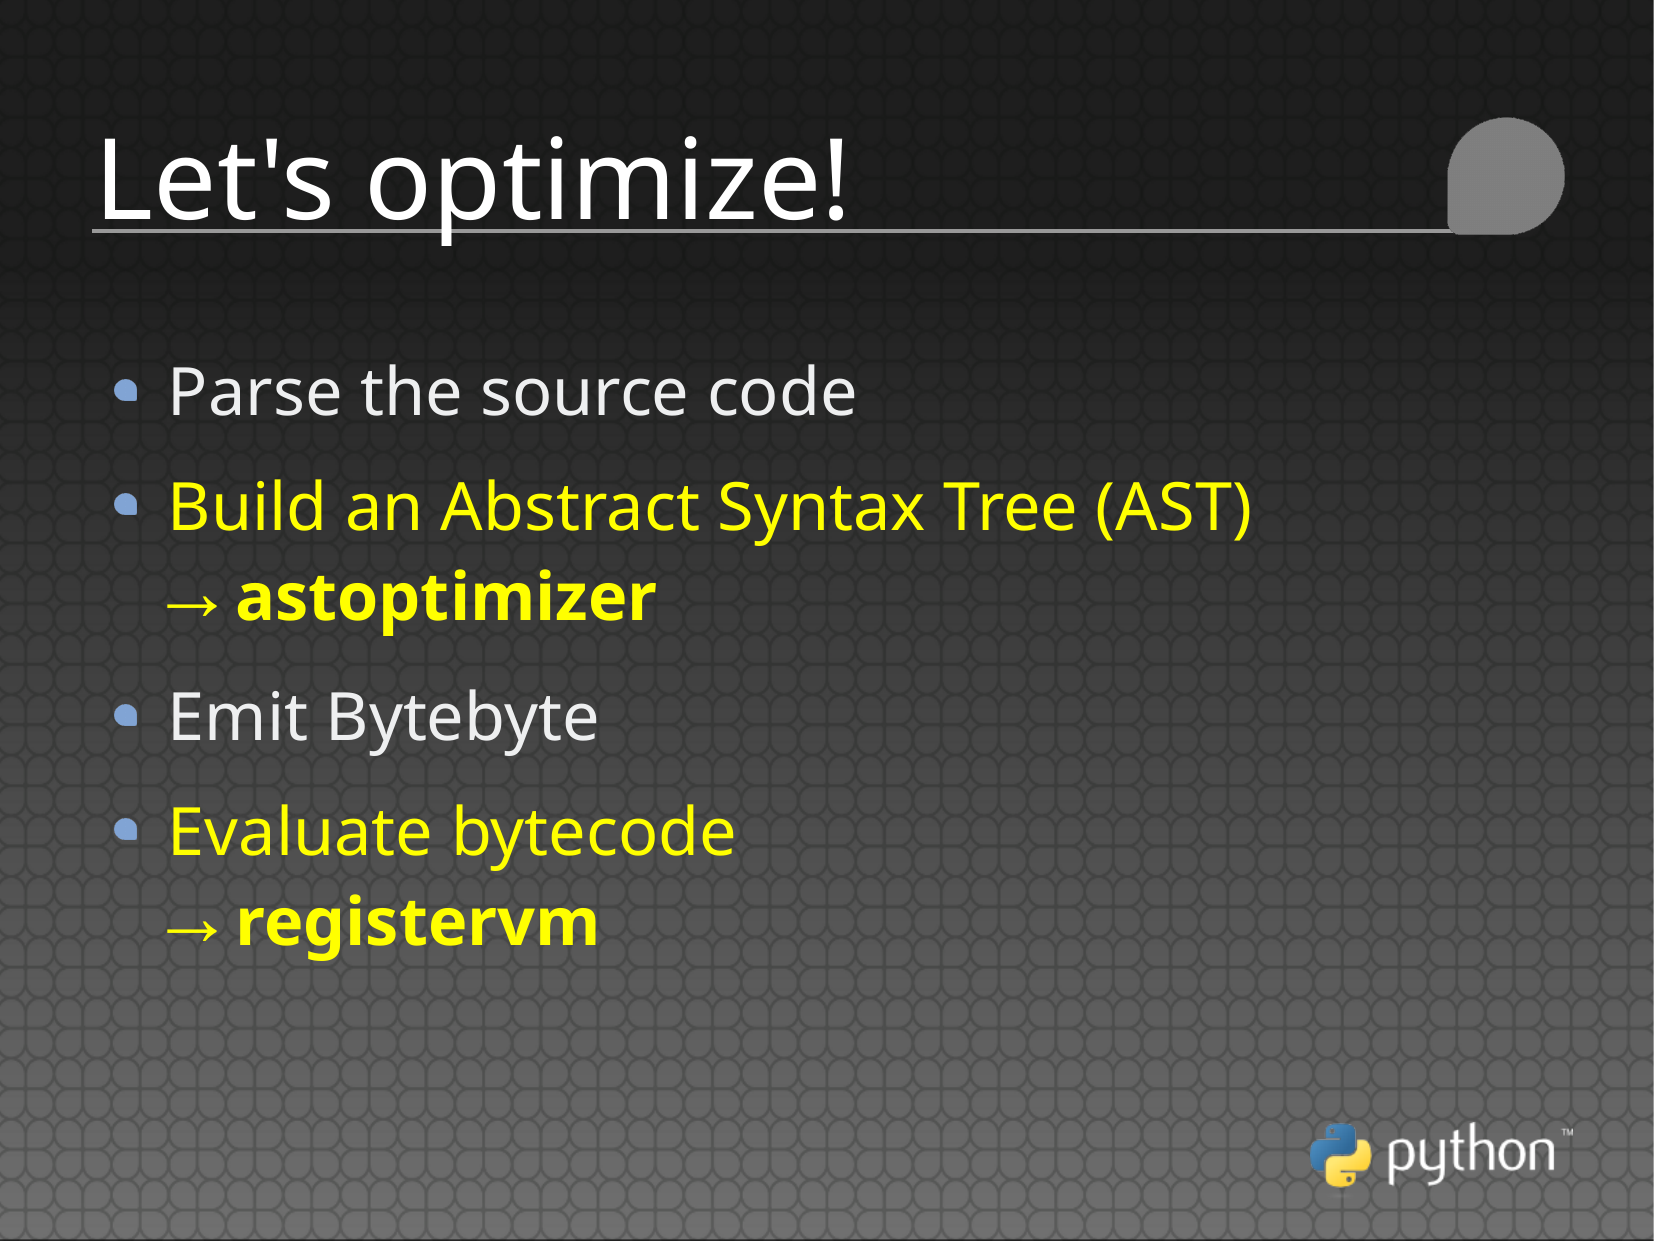

Let's optimize!
# Parse the source code
Build an Abstract Syntax Tree (AST)
→ astoptimizer
Emit Bytebyte
Evaluate bytecode
→ registervm